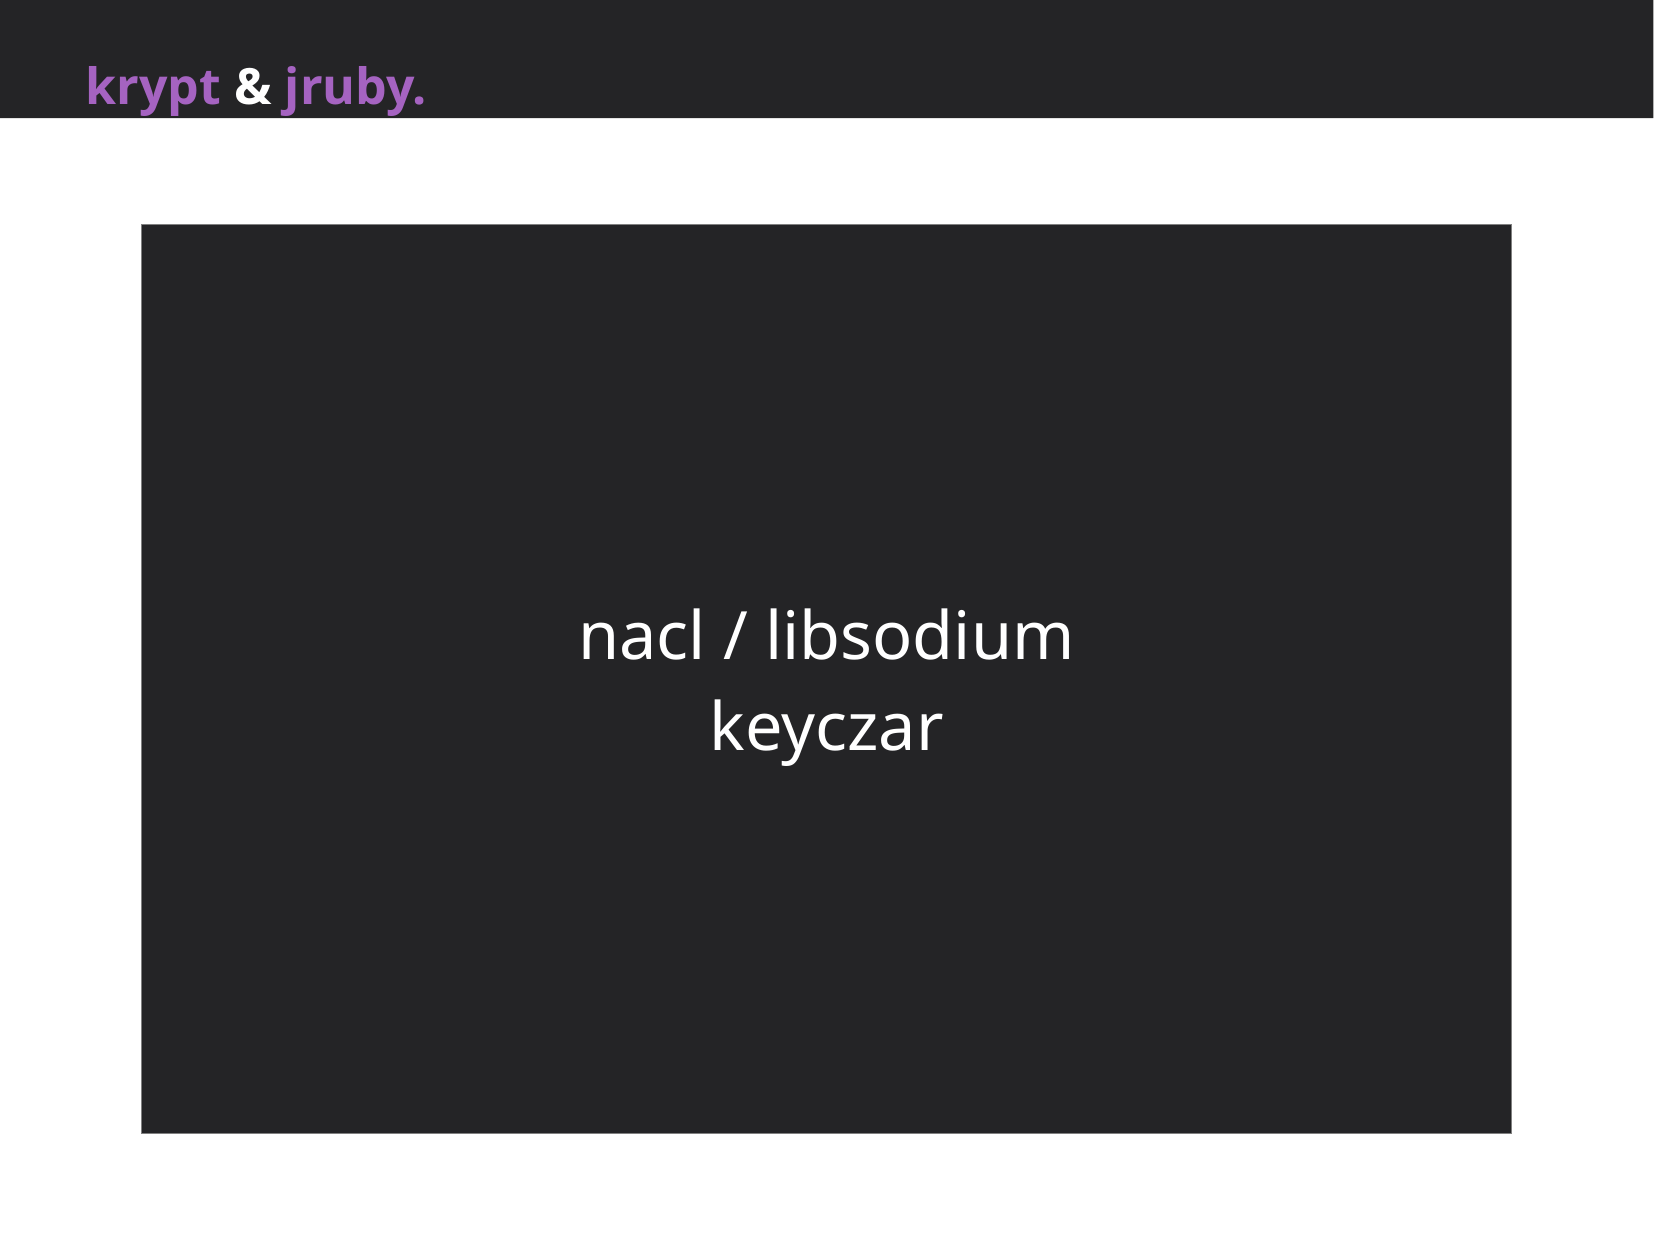

krypt & jruby.
nacl / libsodium
keyczar